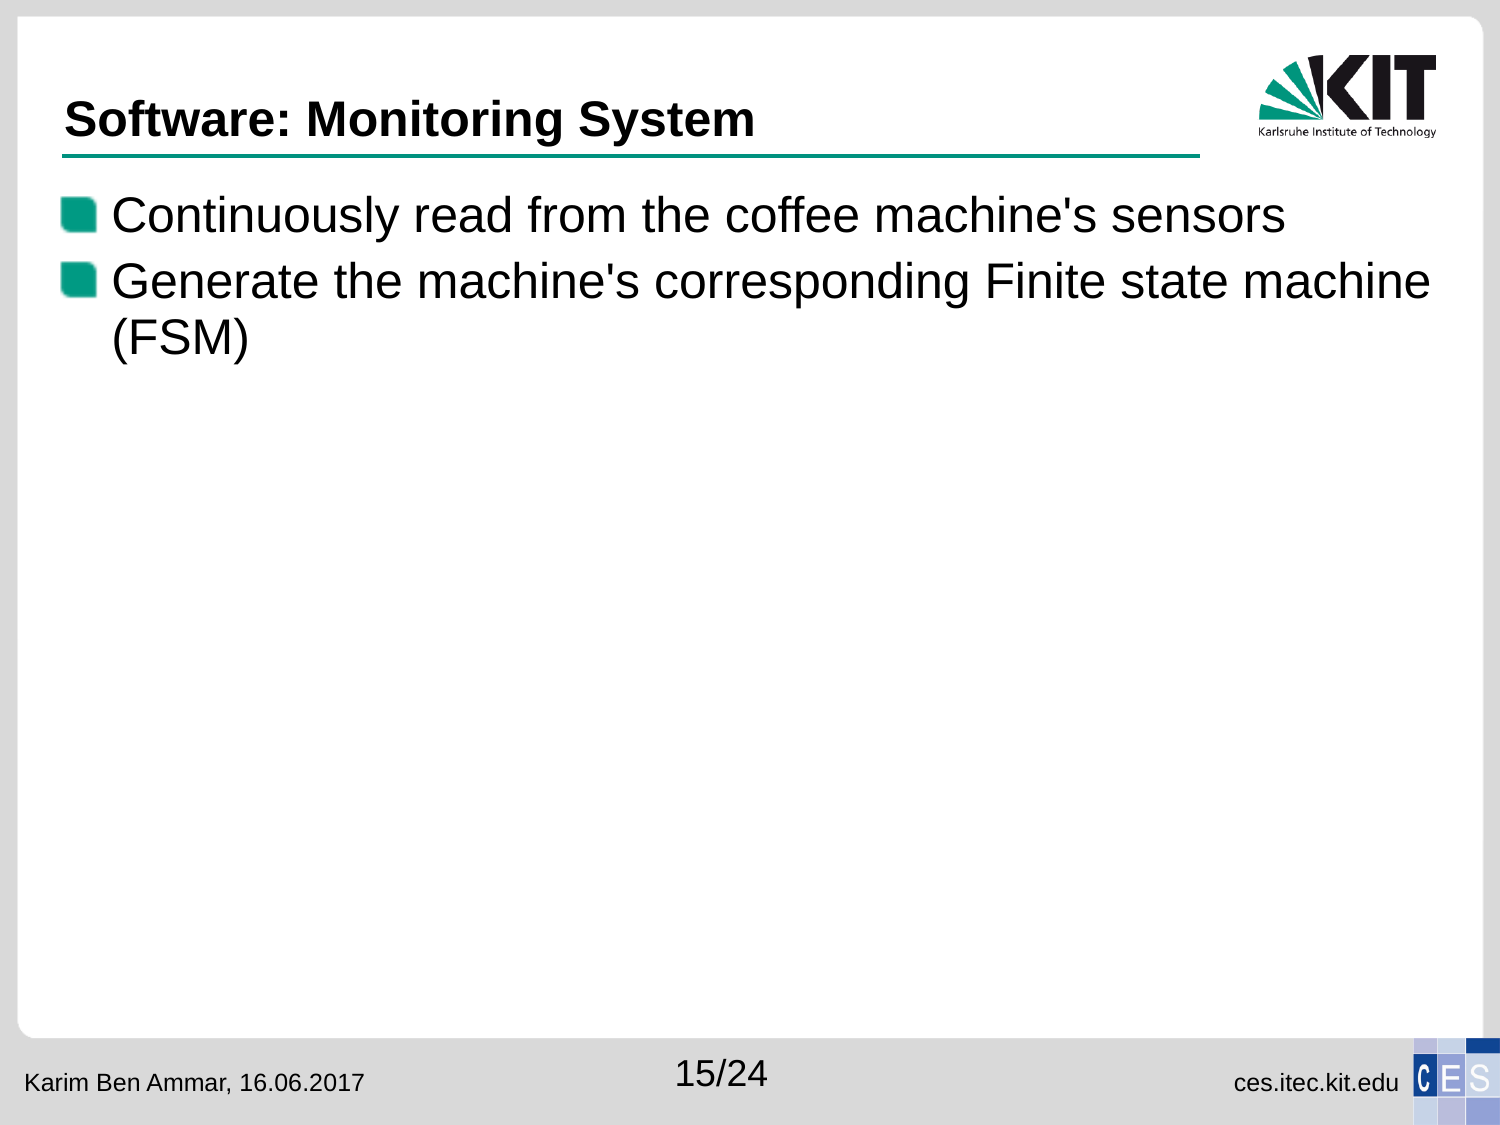

# Software: Monitoring System
Continuously read from the coffee machine's sensors
Generate the machine's corresponding Finite state machine (FSM)
15/24